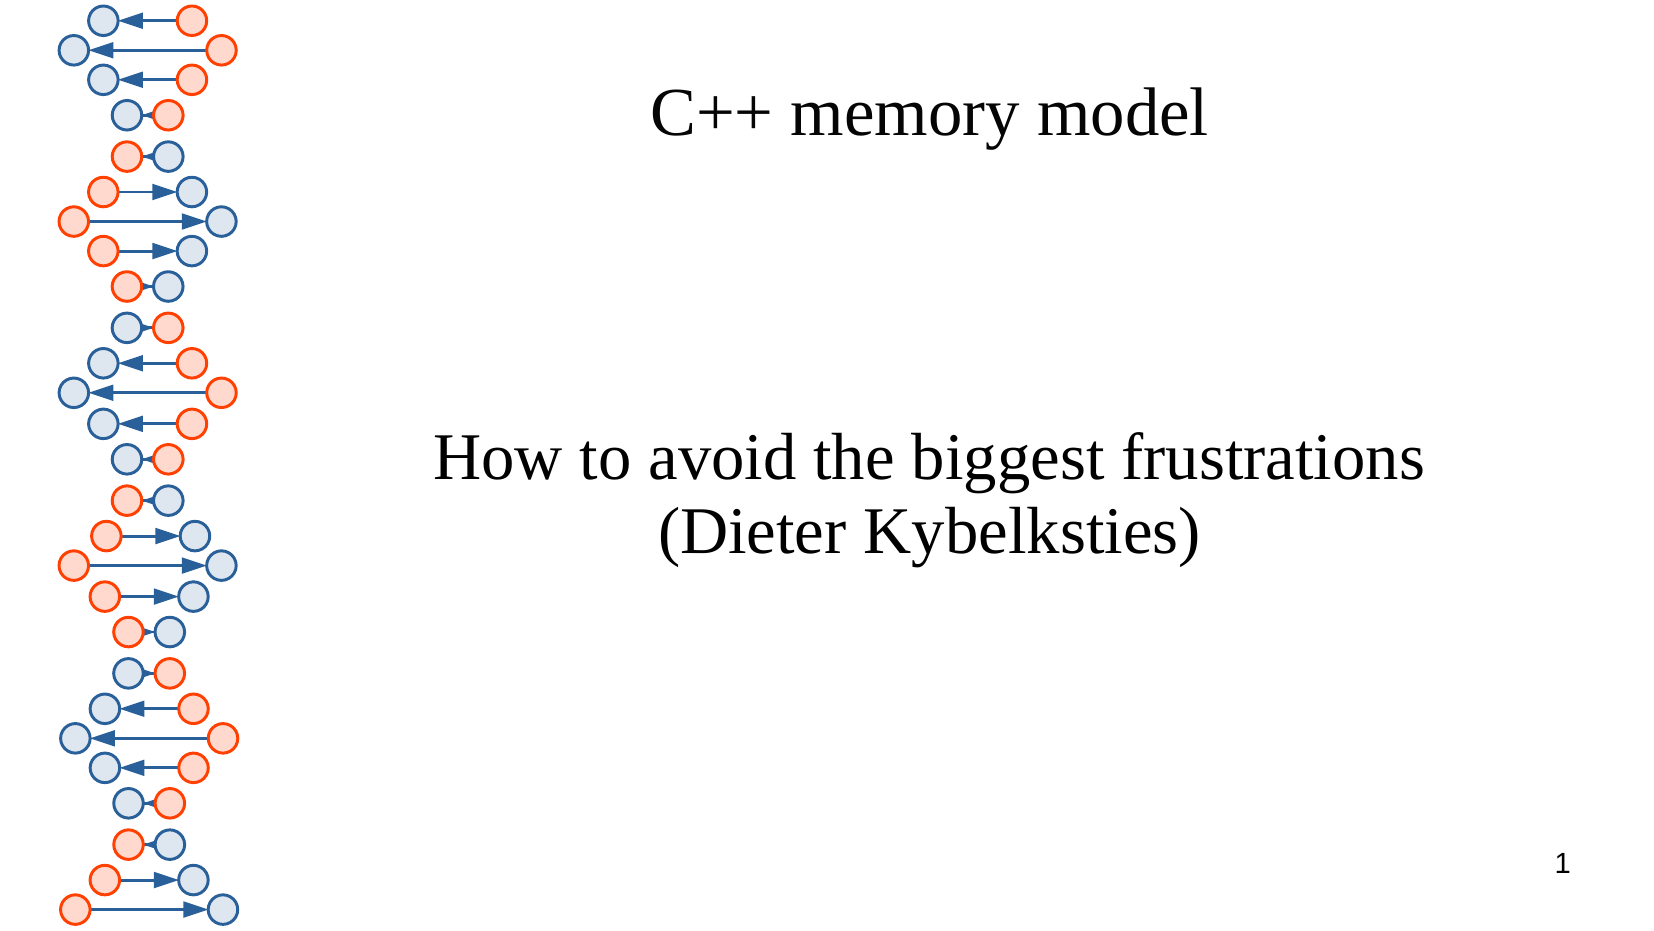

# C++ memory model
How to avoid the biggest frustrations
(Dieter Kybelksties)
1